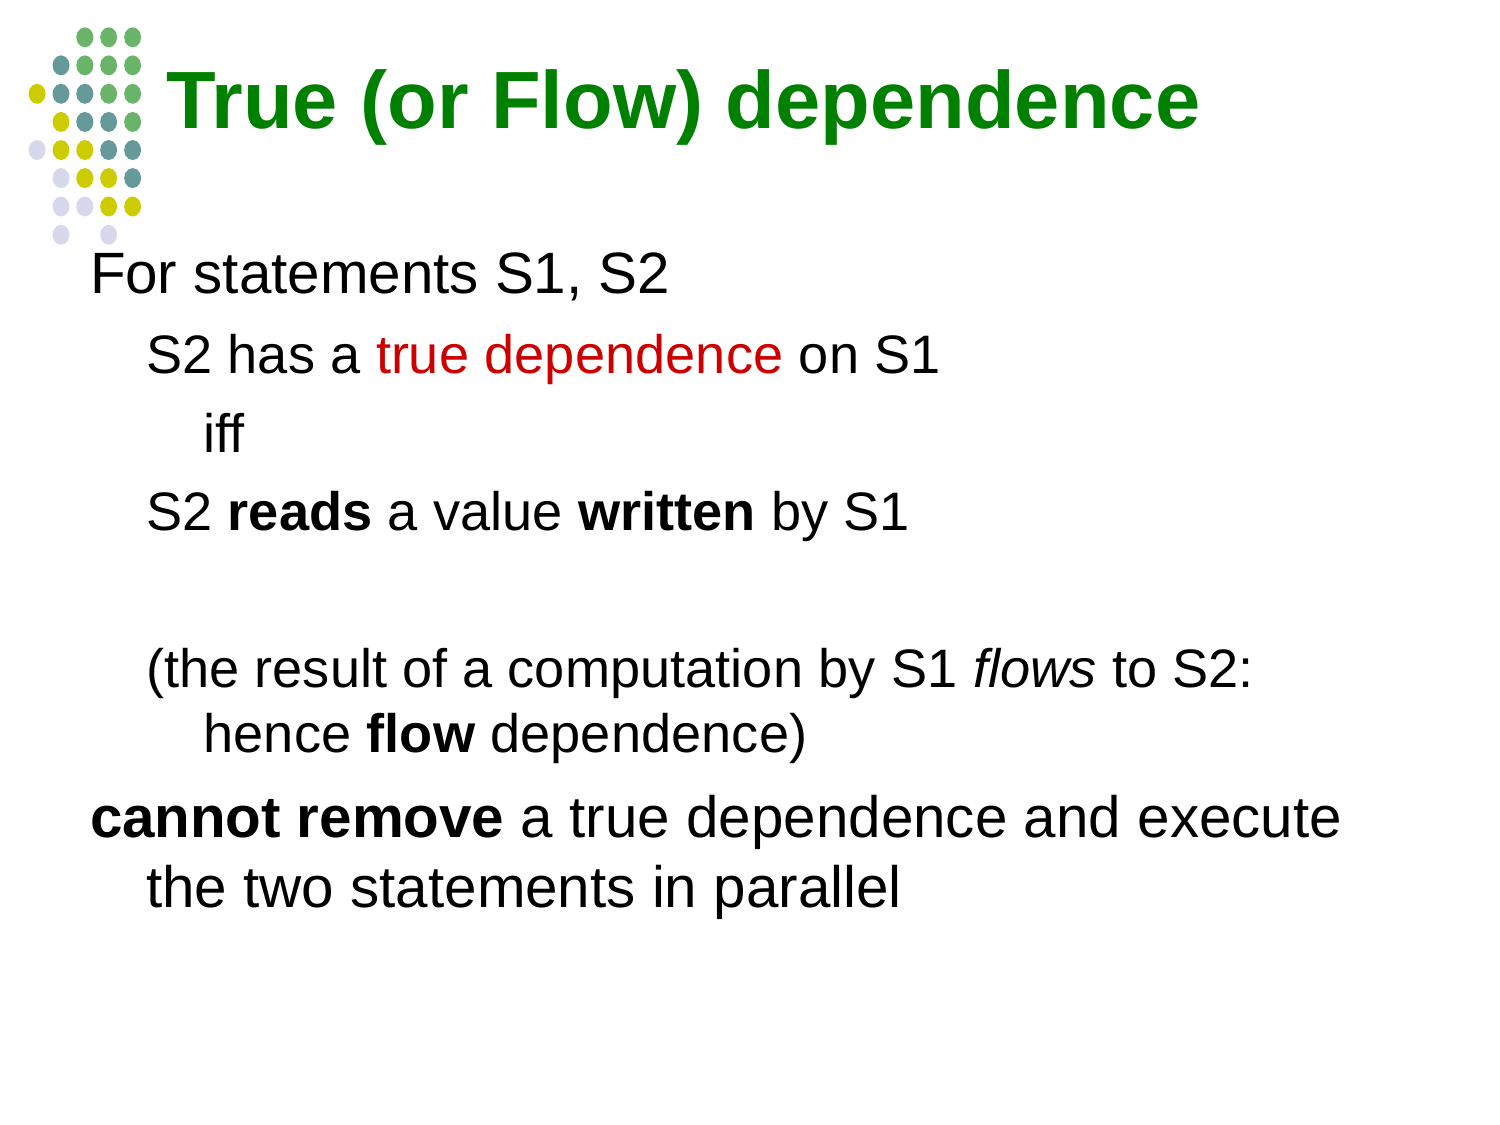

# True (or Flow) dependence
For statements S1, S2
S2 has a true dependence on S1
	iff
S2 reads a value written by S1
(the result of a computation by S1 ﬂows to S2: hence ﬂow dependence)
cannot remove a true dependence and execute the two statements in parallel